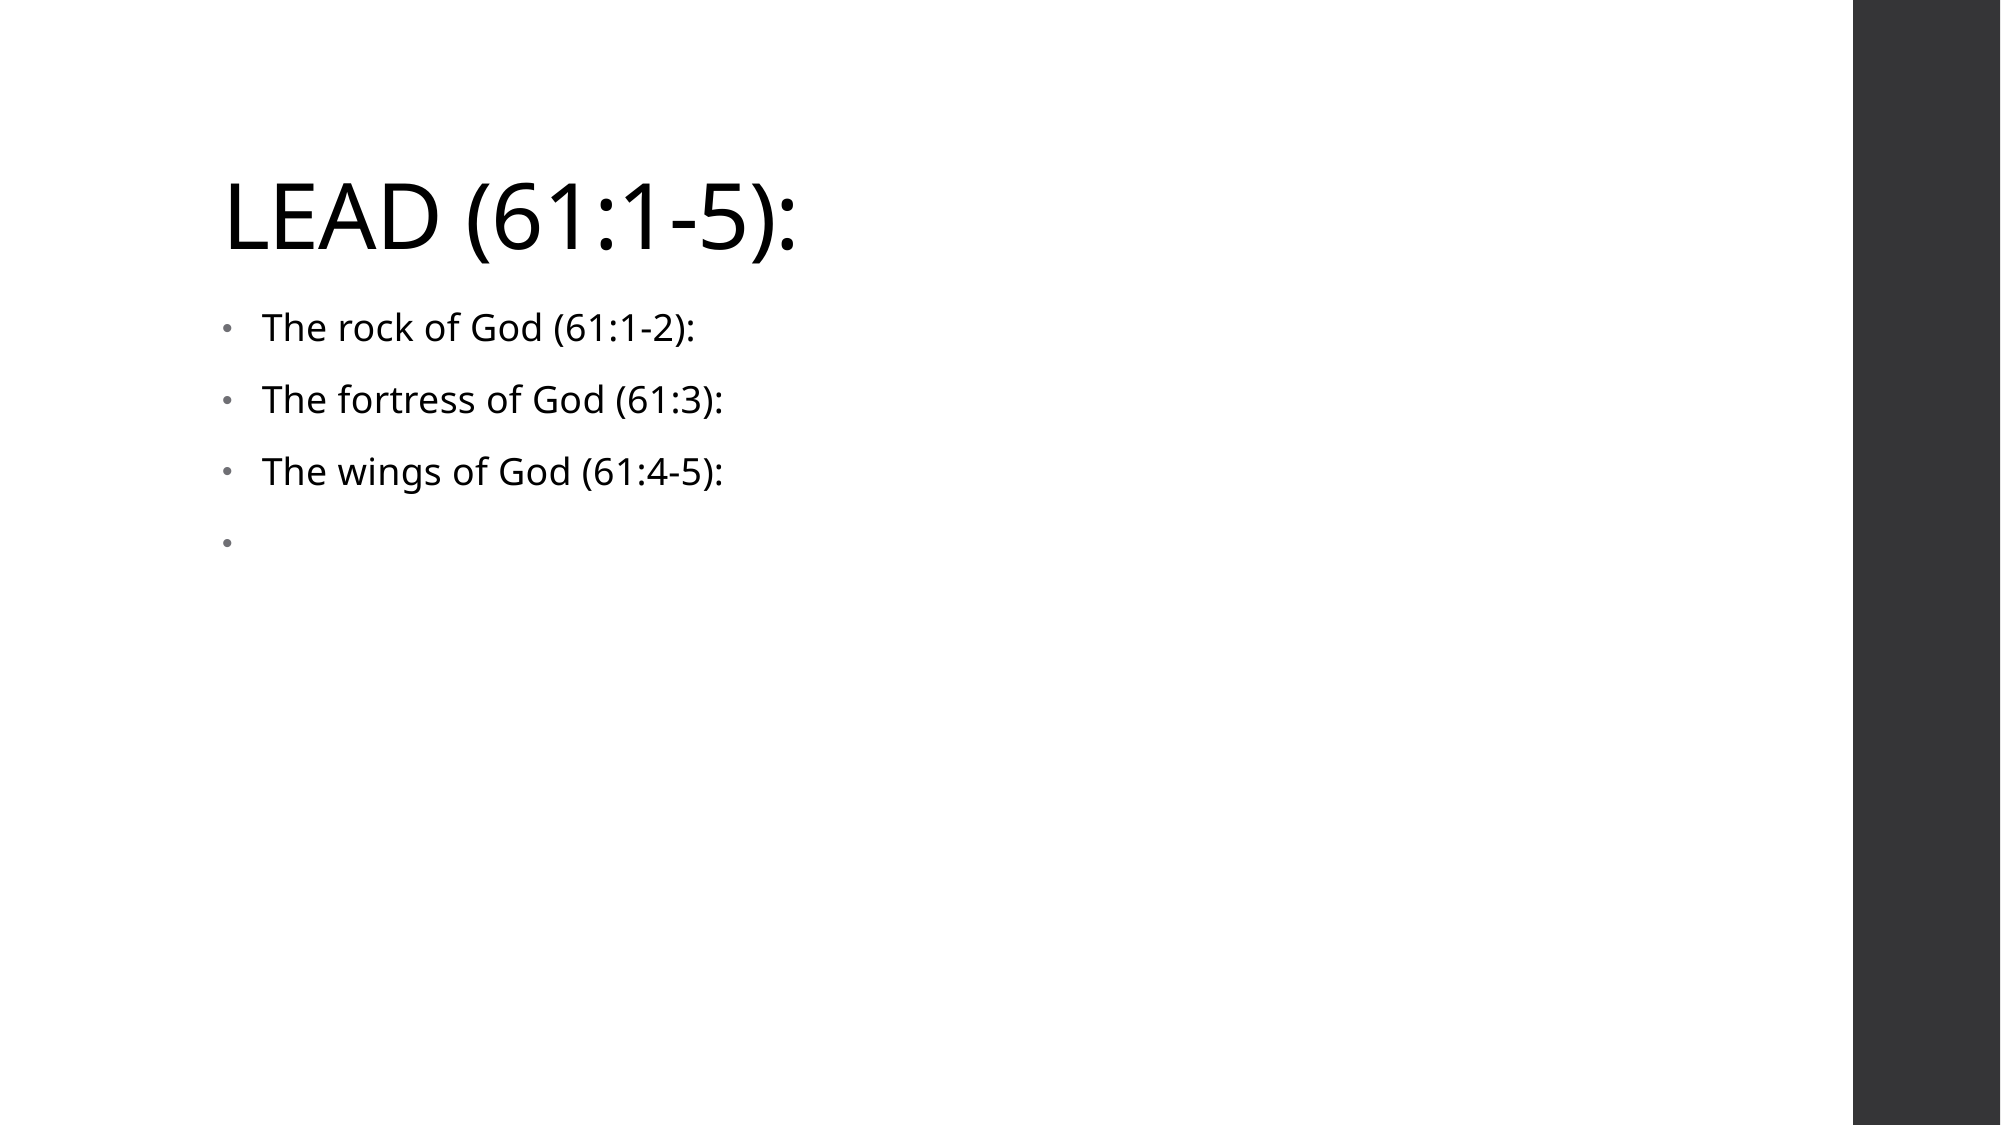

# LEAD (61:1-5):
 The rock of God (61:1-2):
 The fortress of God (61:3):
 The wings of God (61:4-5):